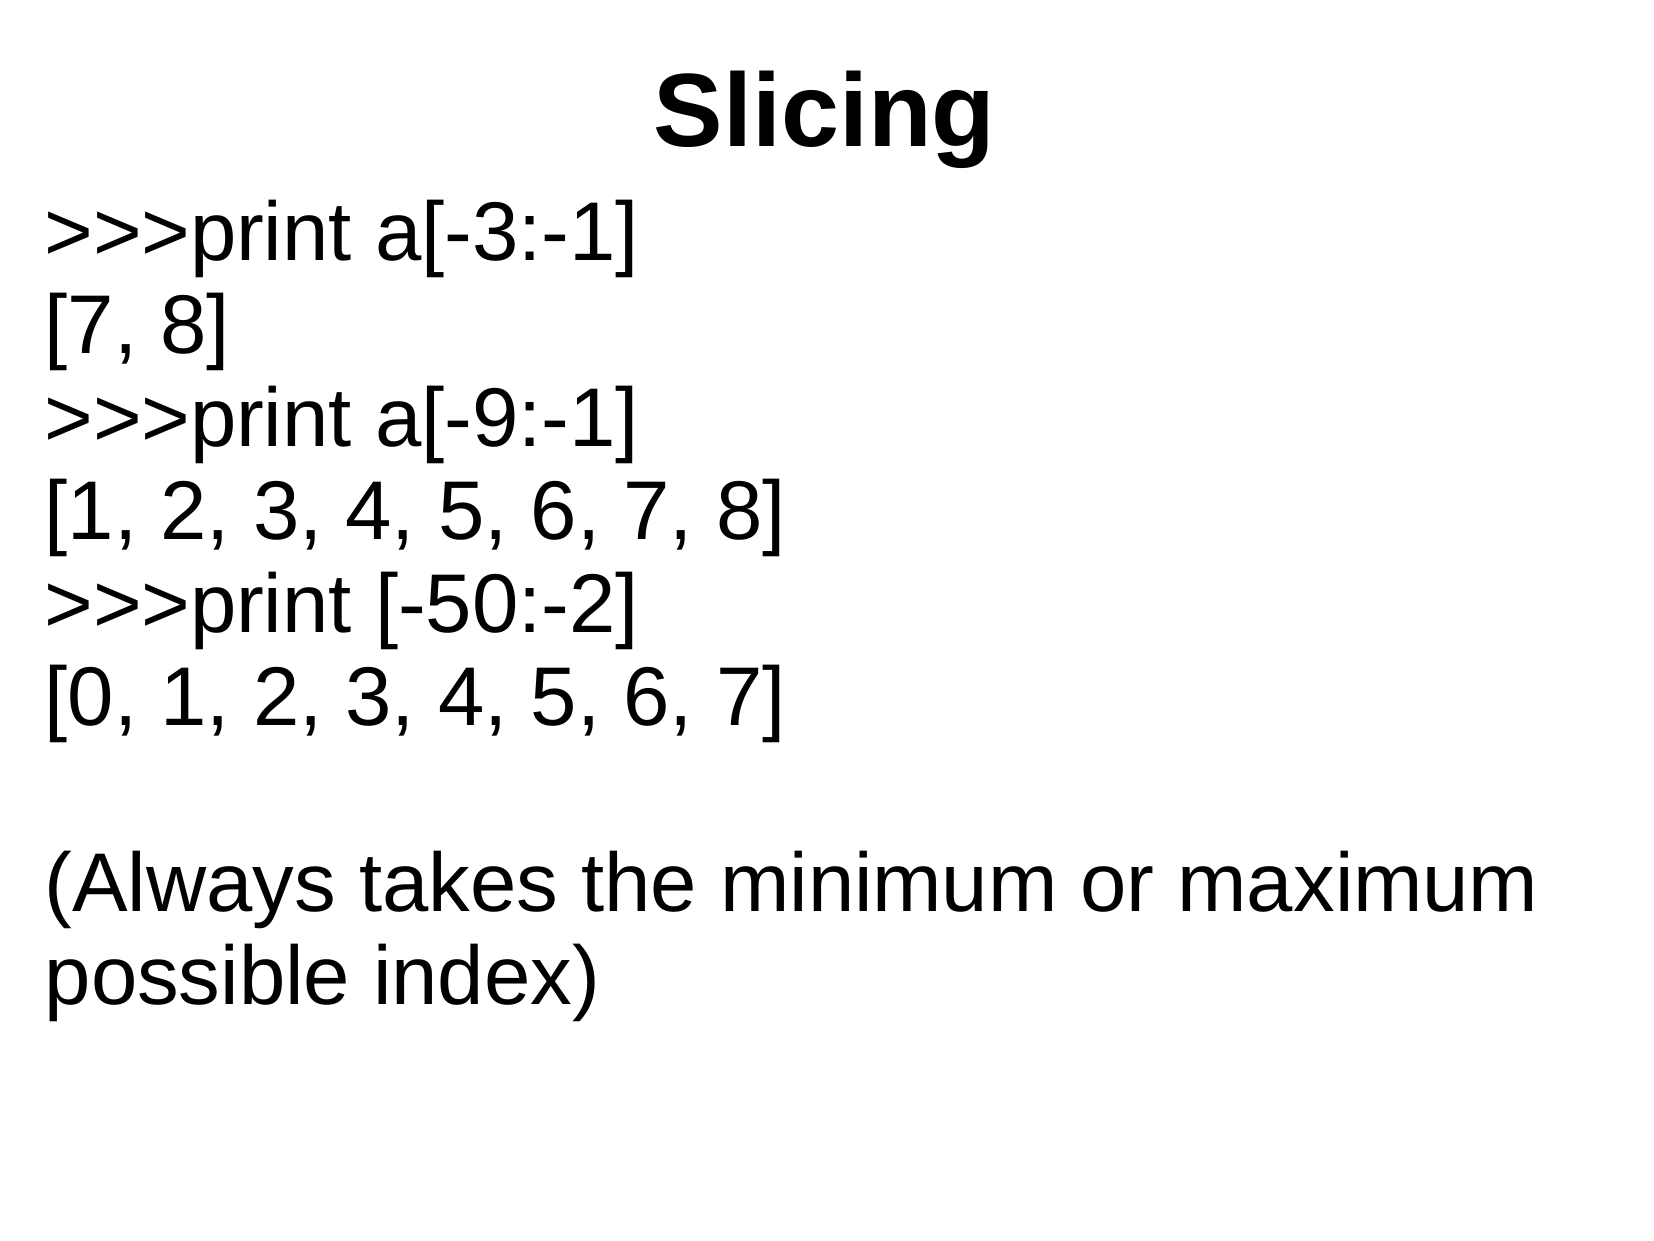

Slicing
>>>print a[-3:-1]
[7, 8]
>>>print a[-9:-1]
[1, 2, 3, 4, 5, 6, 7, 8]
>>>print [-50:-2]
[0, 1, 2, 3, 4, 5, 6, 7]
(Always takes the minimum or maximum possible index)